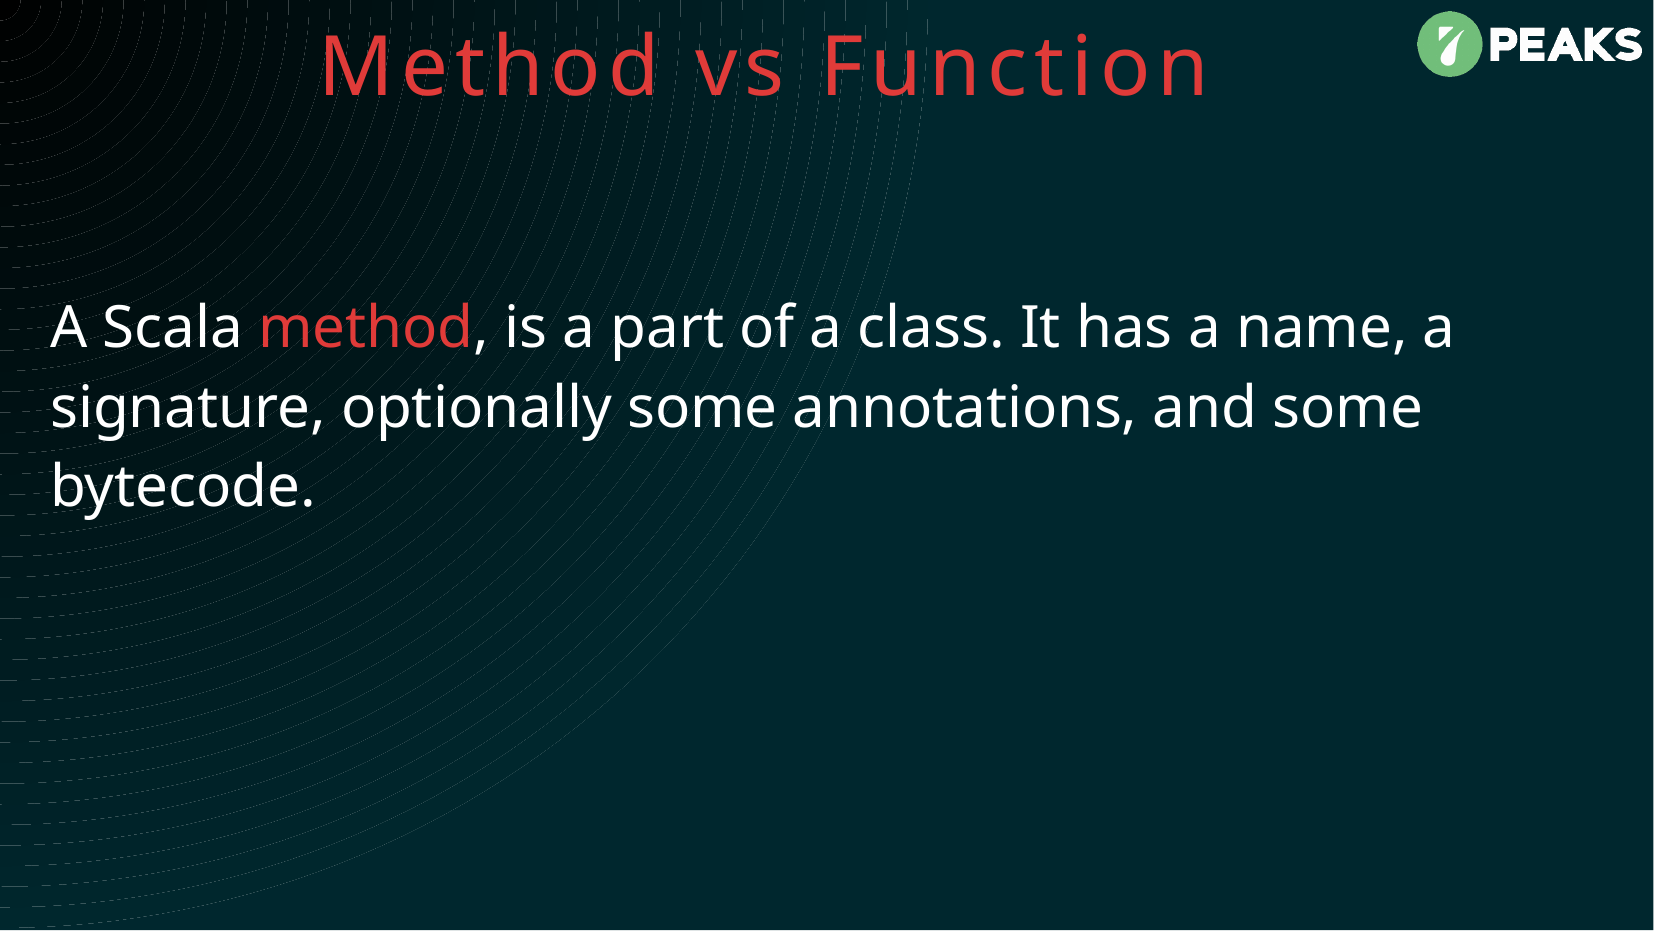

Method vs Function
A Scala method, is a part of a class. It has a name, a signature, optionally some annotations, and some bytecode.